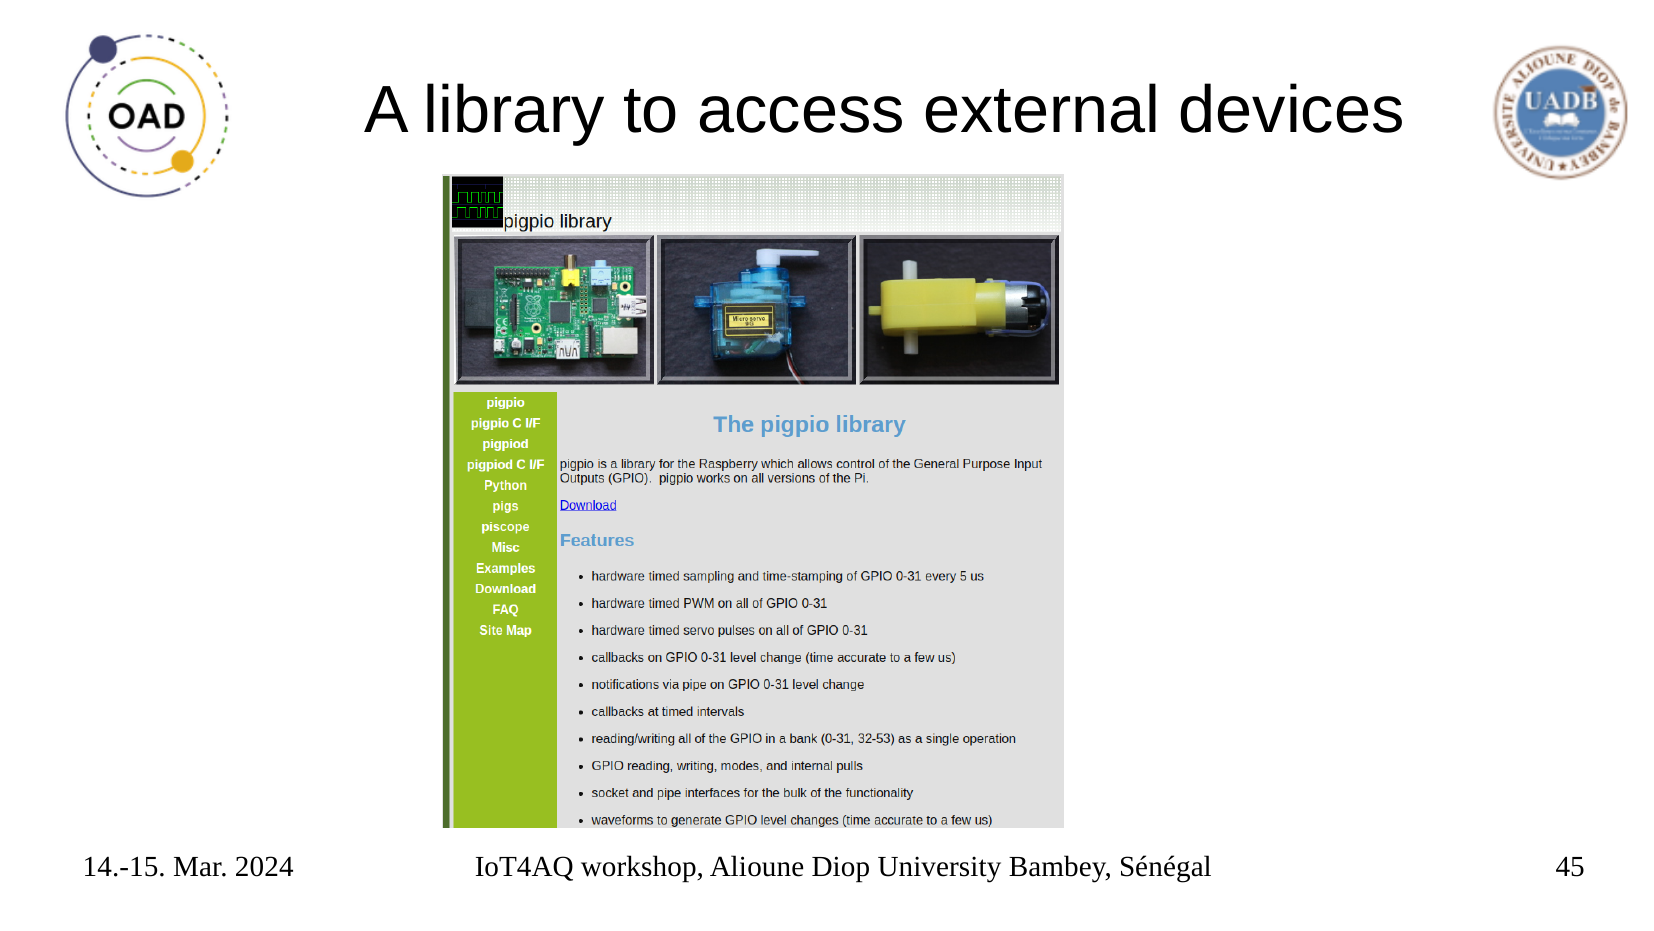

# A library to access external devices
14.-15. Mar. 2024
IoT4AQ workshop, Alioune Diop University Bambey, Sénégal
45